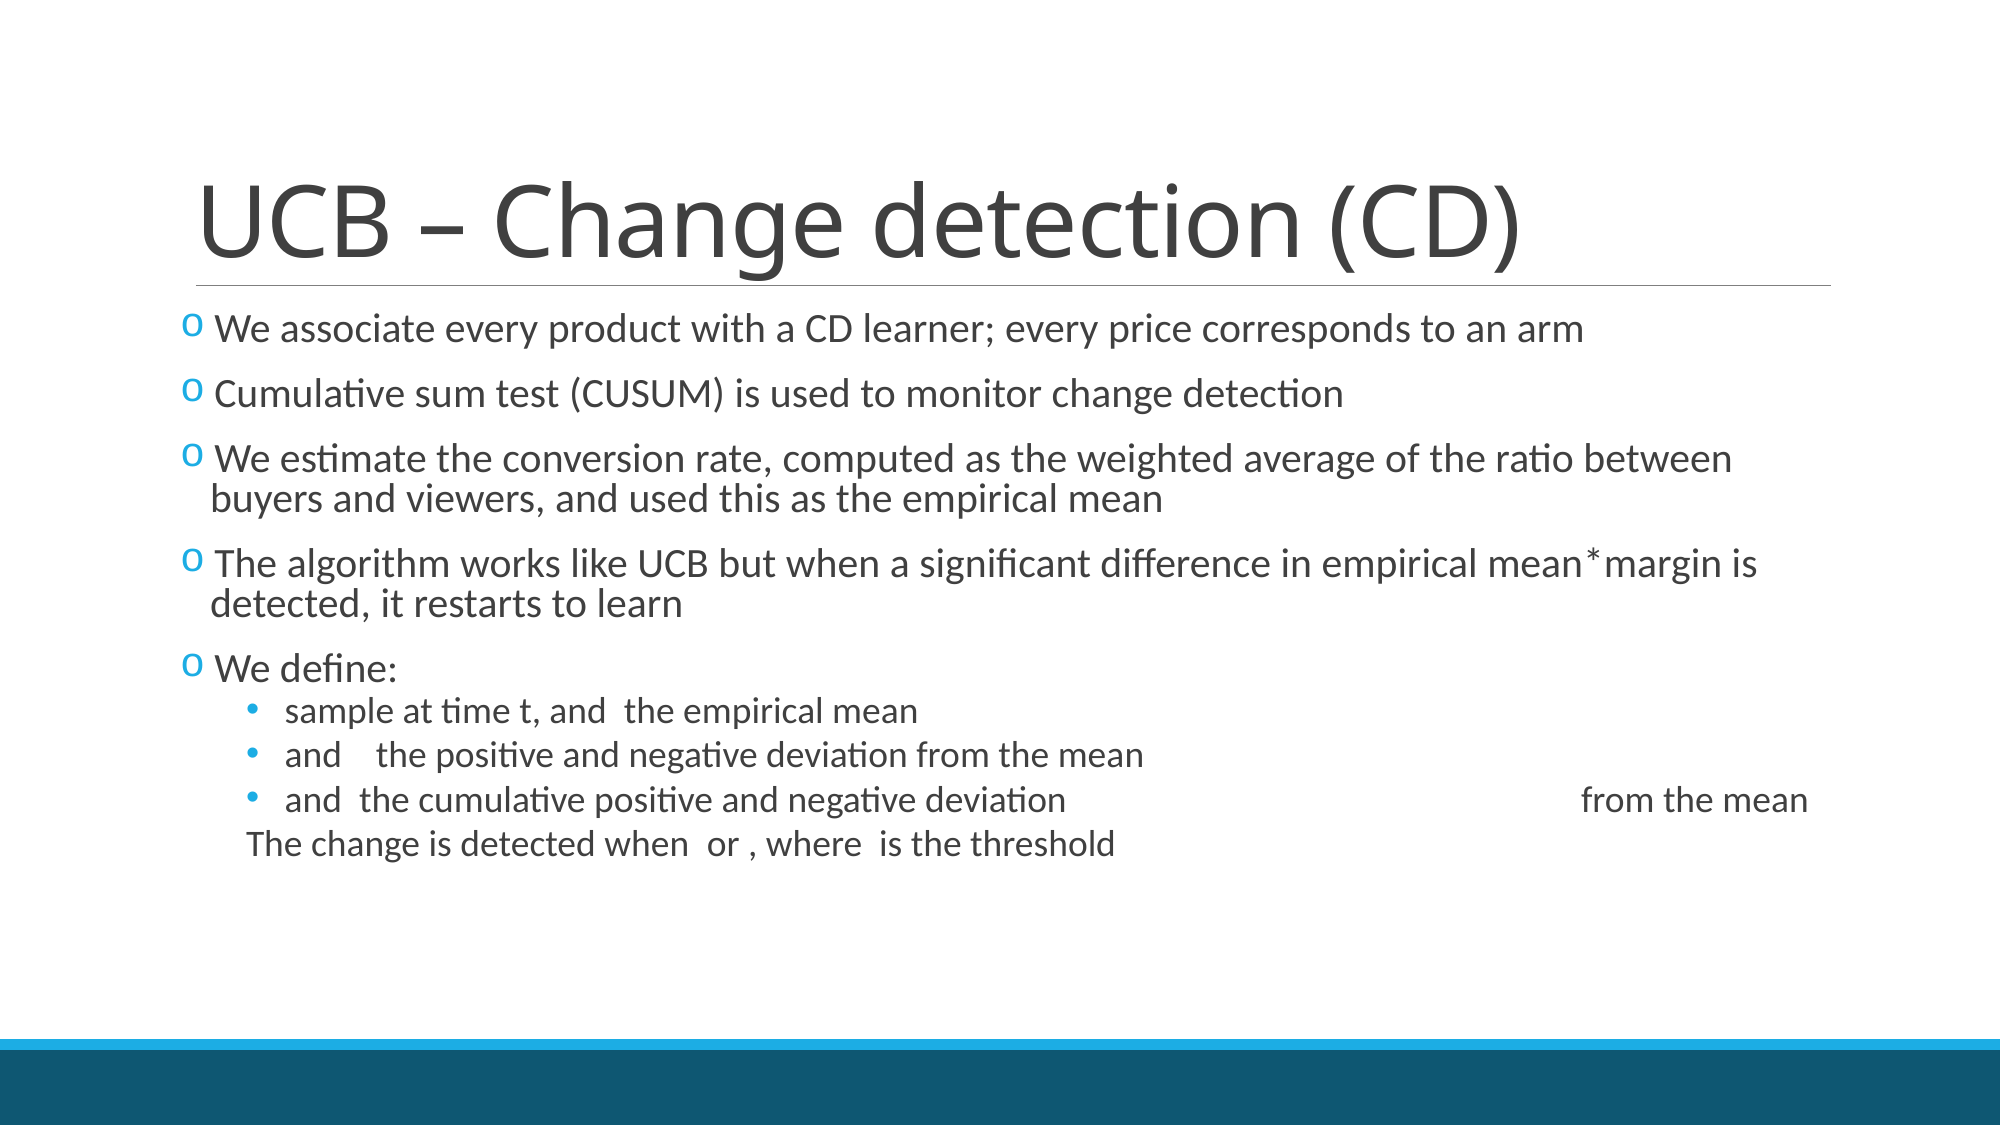

# UCB – Change detection (CD)
 We associate every product with a CD learner; every price corresponds to an arm
 Cumulative sum test (CUSUM) is used to monitor change detection
 We estimate the conversion rate, computed as the weighted average of the ratio between buyers and viewers, and used this as the empirical mean
 The algorithm works like UCB but when a significant difference in empirical mean*margin is detected, it restarts to learn
 We define:
 sample at time t, and the empirical mean
 and the positive and negative deviation from the mean
 and the cumulative positive and negative deviation 							from the mean
The change is detected when or , where is the threshold